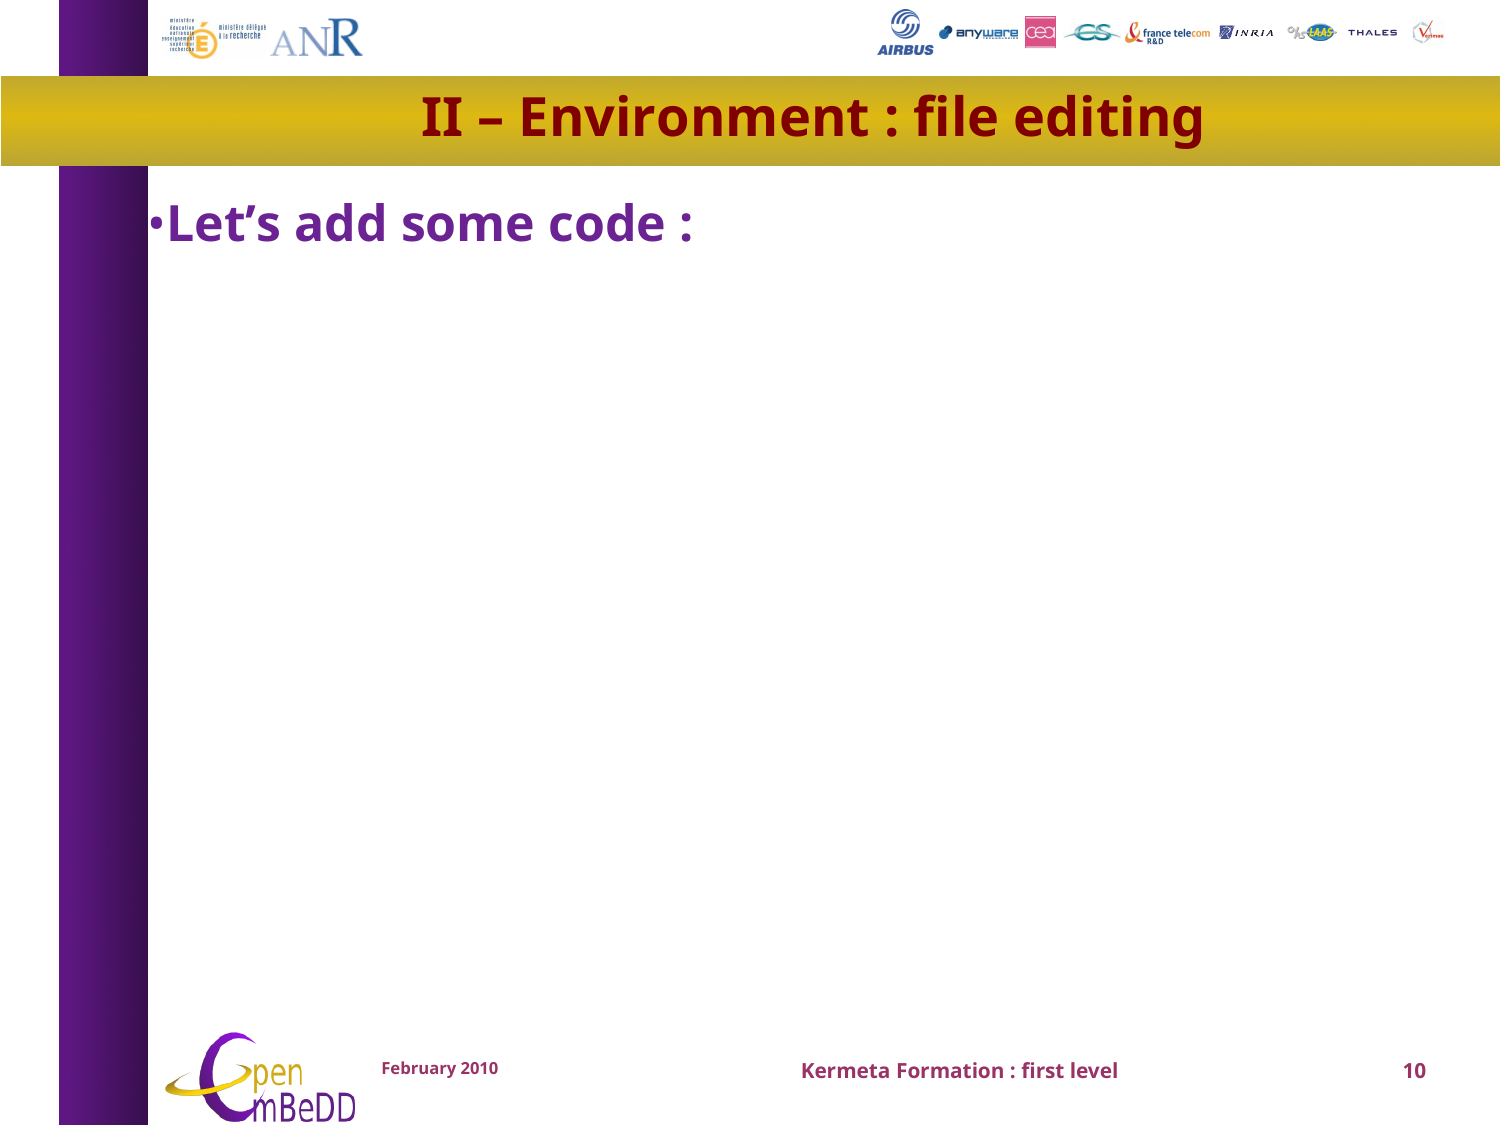

# II – Environment : file editing
Let’s add some code :
Kermeta Formation : first level
February 2010
9